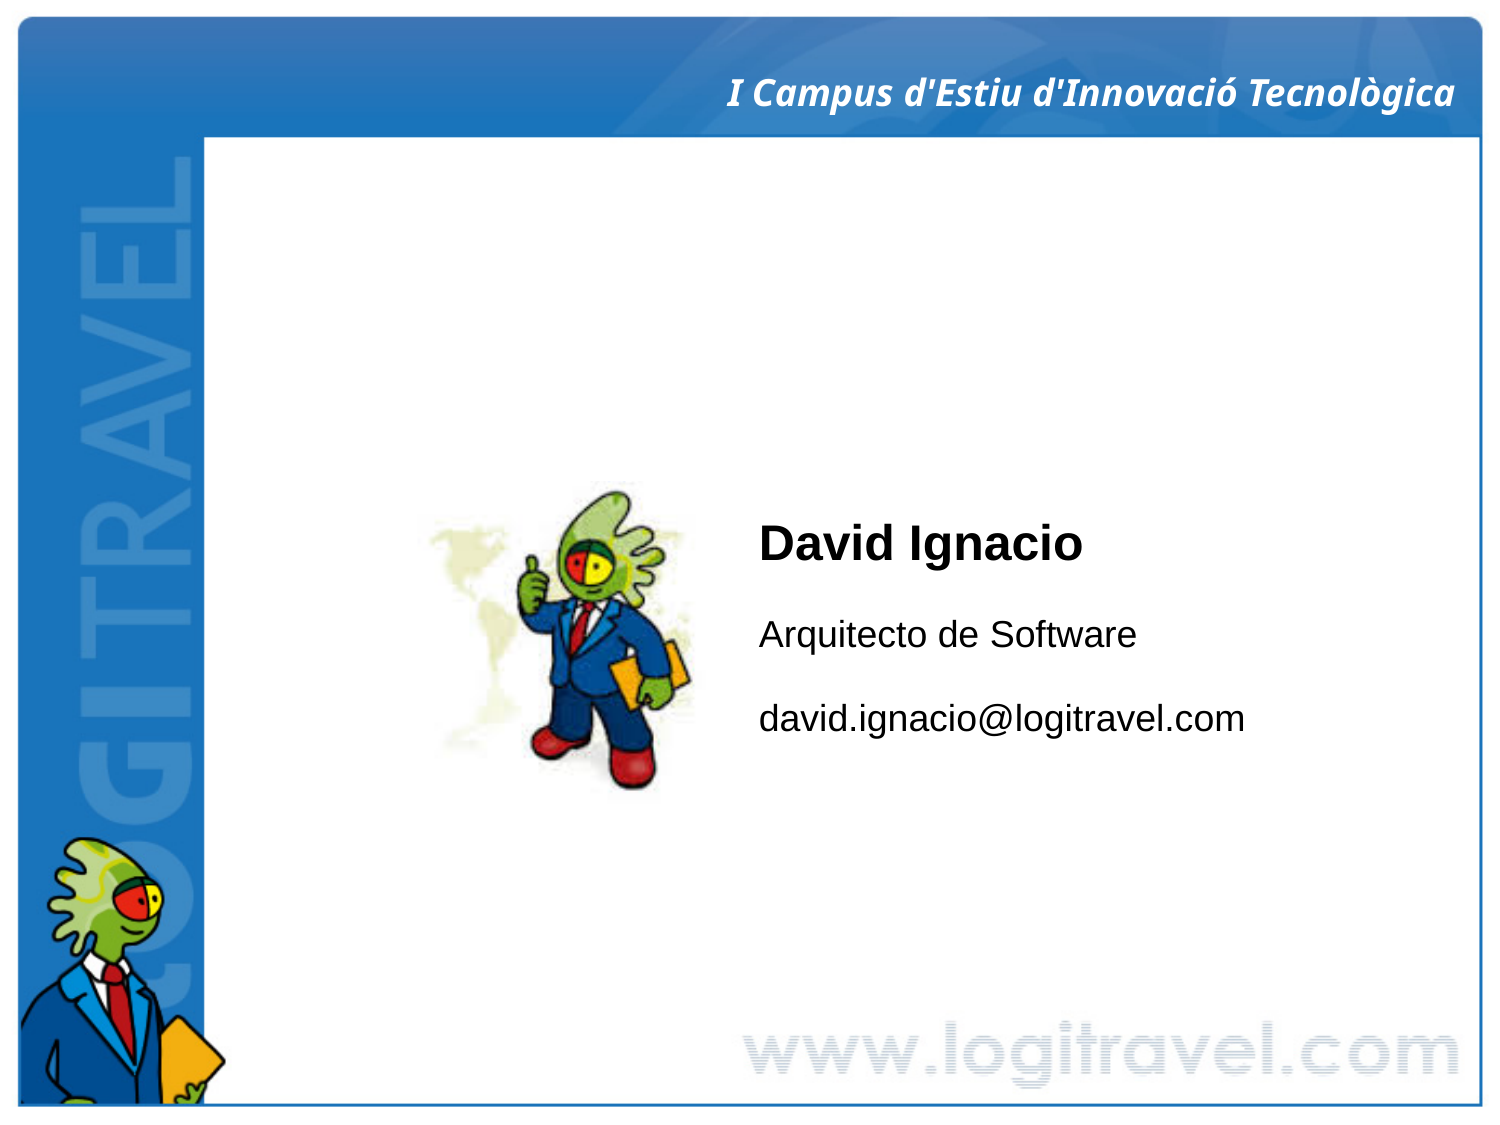

I Campus d'Estiu d'Innovació Tecnològica
David Ignacio
Arquitecto de Software
david.ignacio@logitravel.com